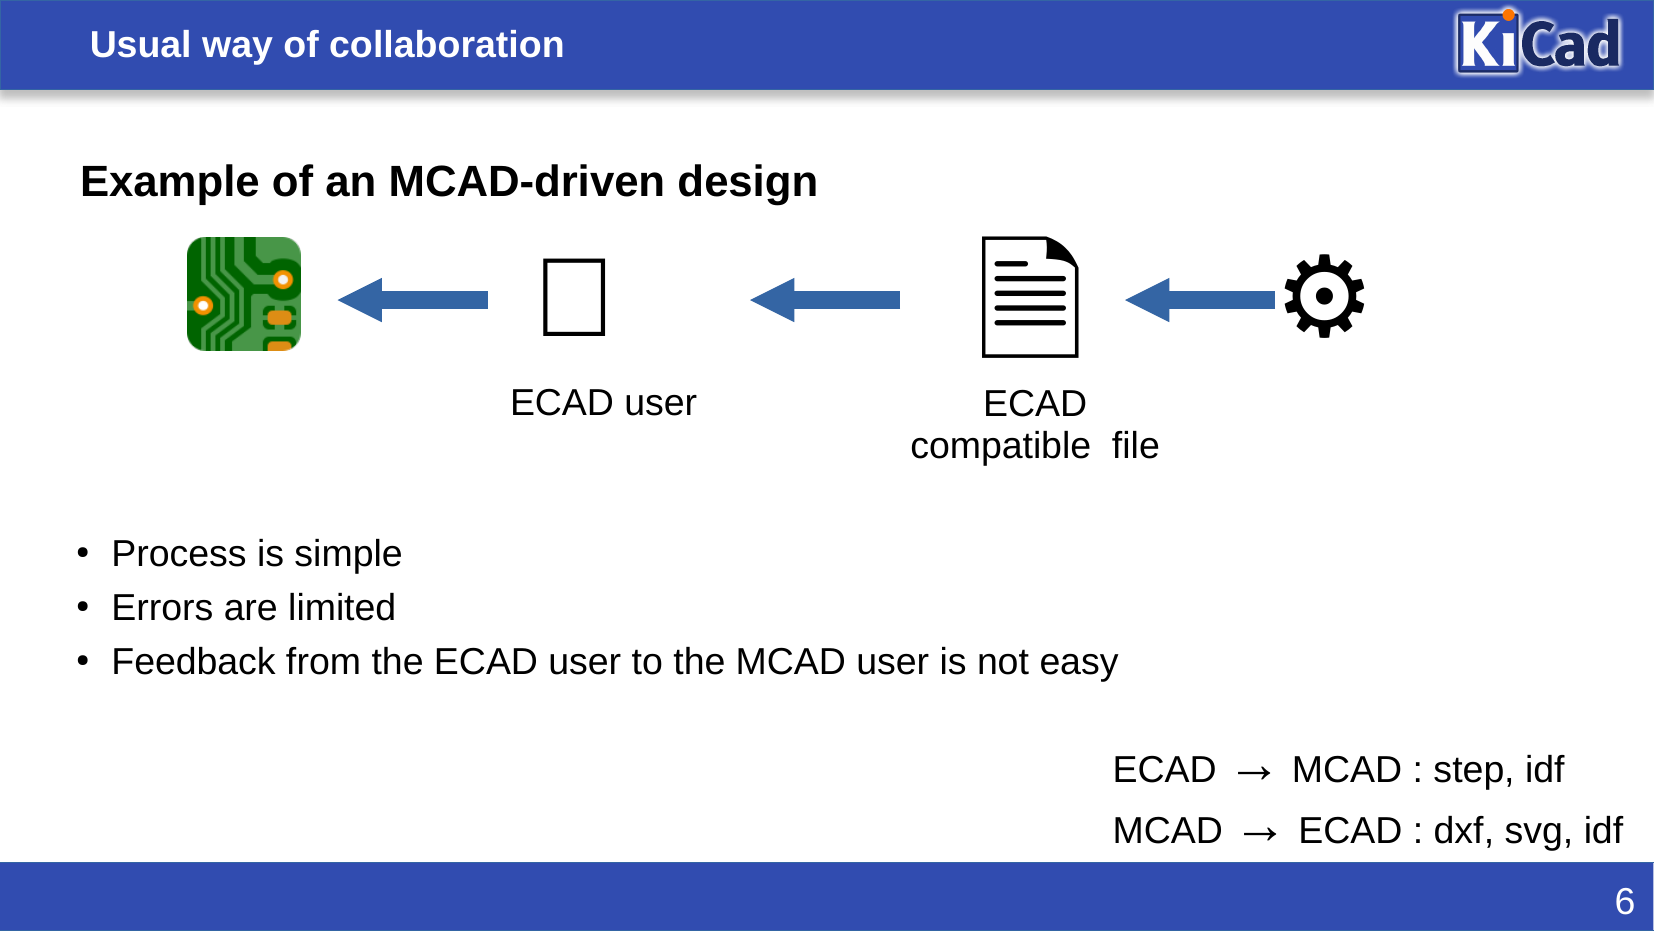

Usual way of collaboration
Example of an MCAD-driven design
 👤 ⚙️
🗎
ECAD user
ECAD
compatible file
Process is simple
Errors are limited
Feedback from the ECAD user to the MCAD user is not easy
 ECAD → MCAD : step, idf
 MCAD → ECAD : dxf, svg, idf